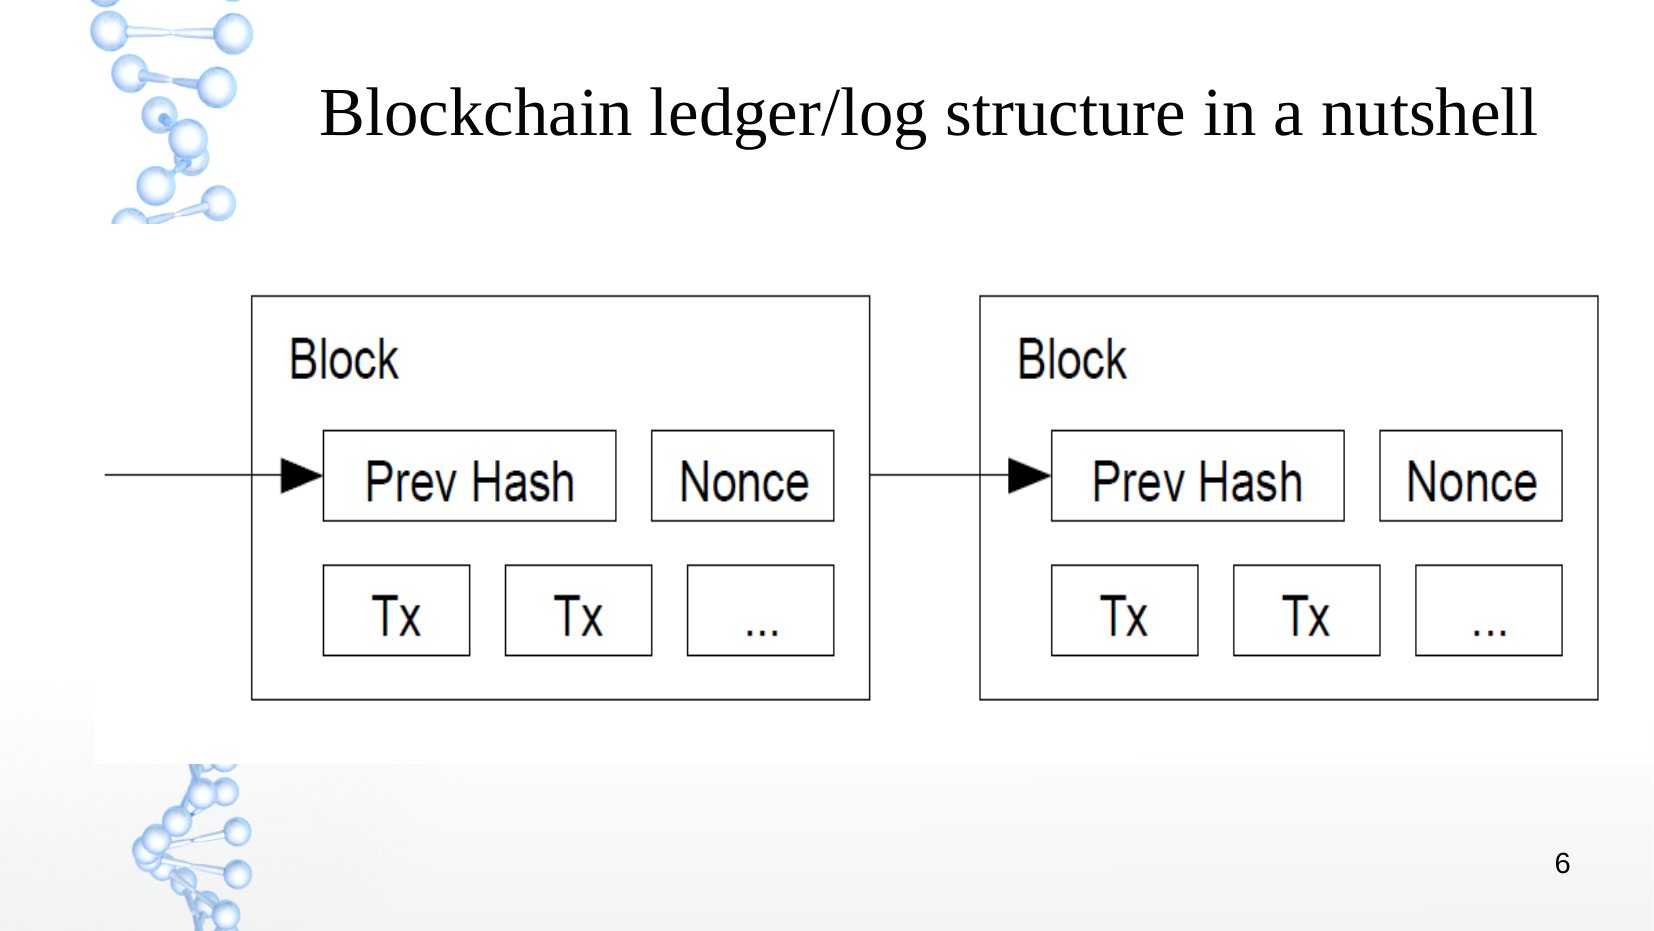

# Blockchain ledger/log structure in a nutshell
6